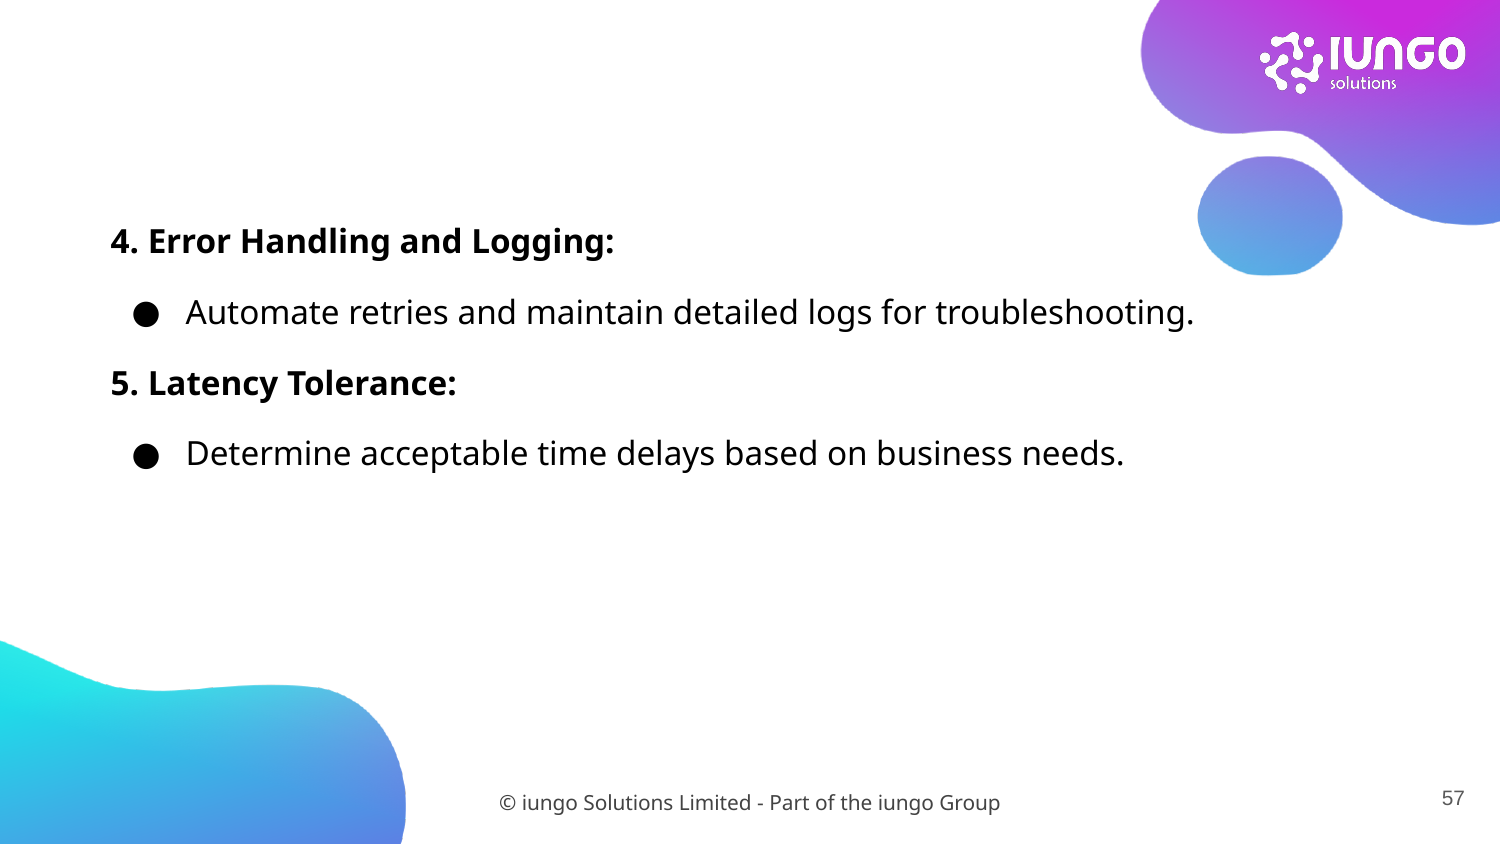

# 4. Error Handling and Logging:
Automate retries and maintain detailed logs for troubleshooting.
5. Latency Tolerance:
Determine acceptable time delays based on business needs.